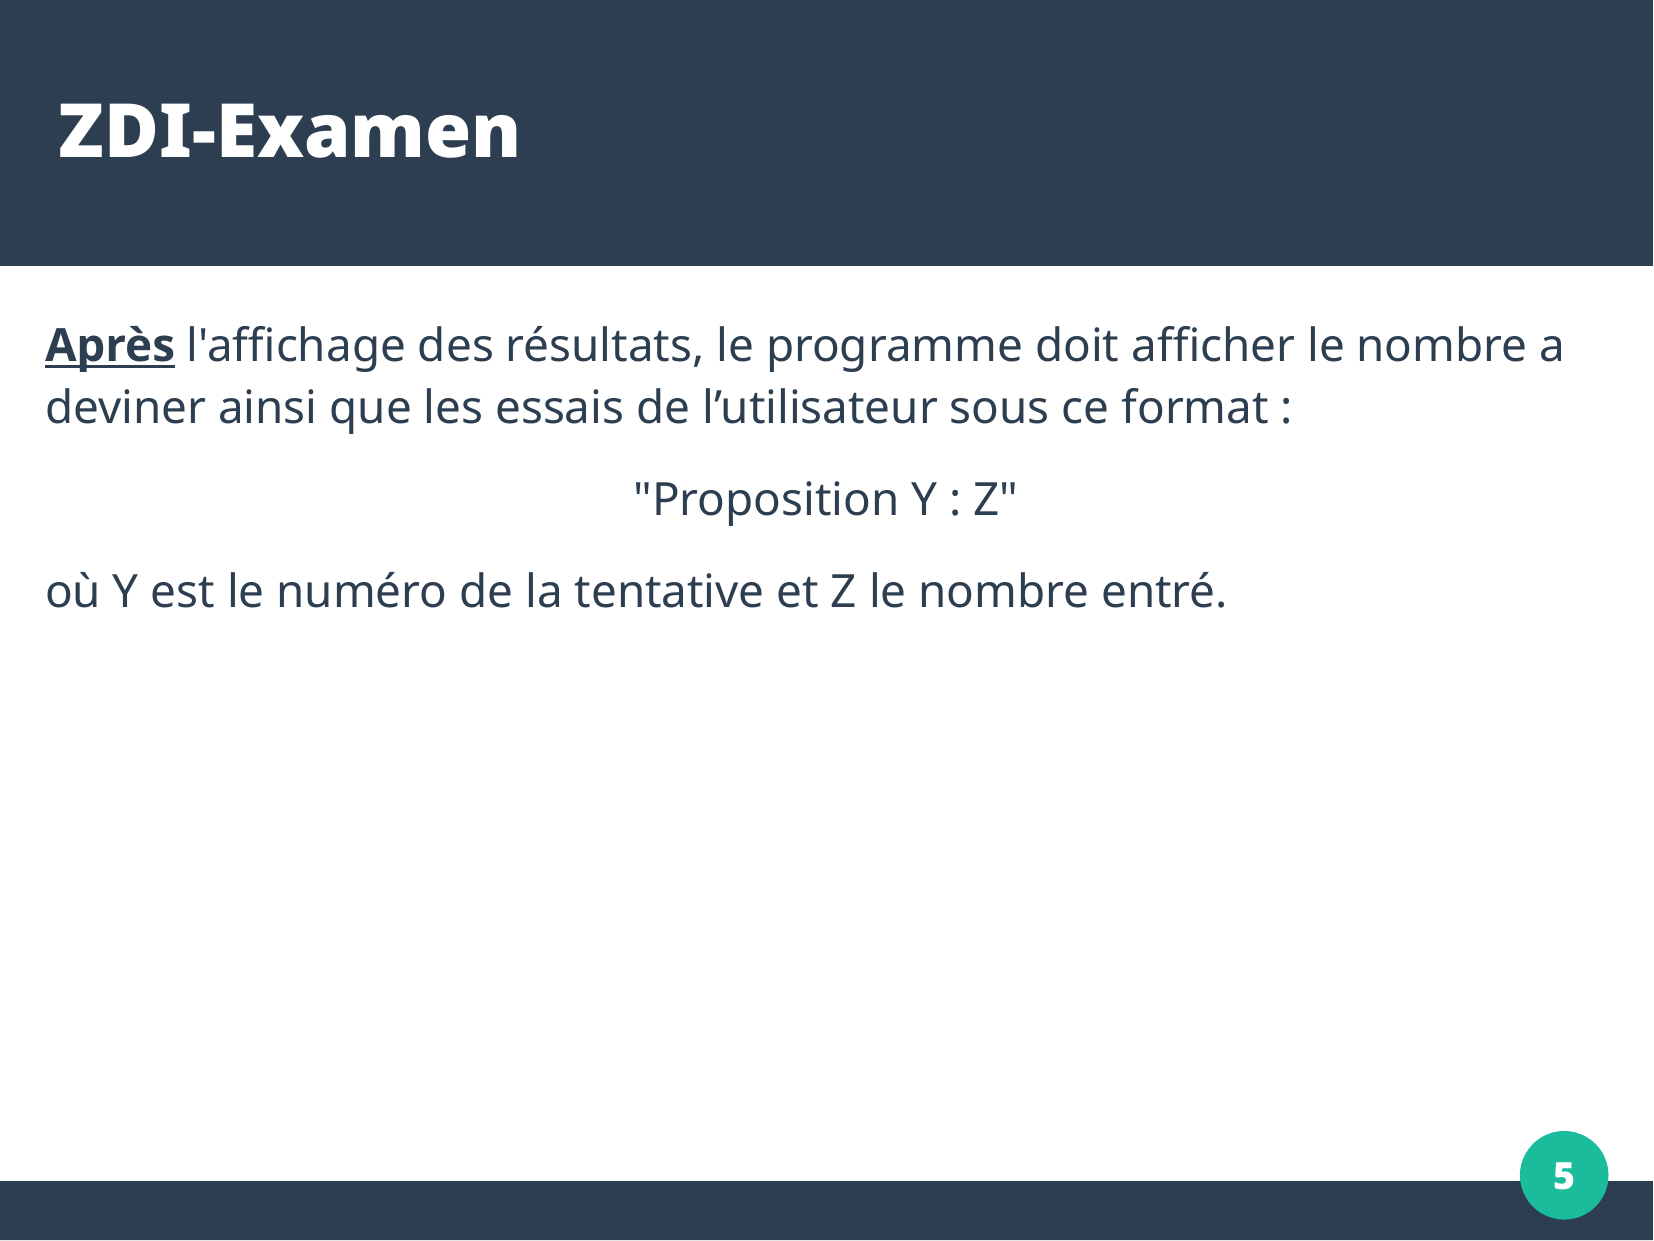

# ZDI-Examen
Après l'affichage des résultats, le programme doit afficher le nombre a deviner ainsi que les essais de l’utilisateur sous ce format :
"Proposition Y : Z"
où Y est le numéro de la tentative et Z le nombre entré.
5